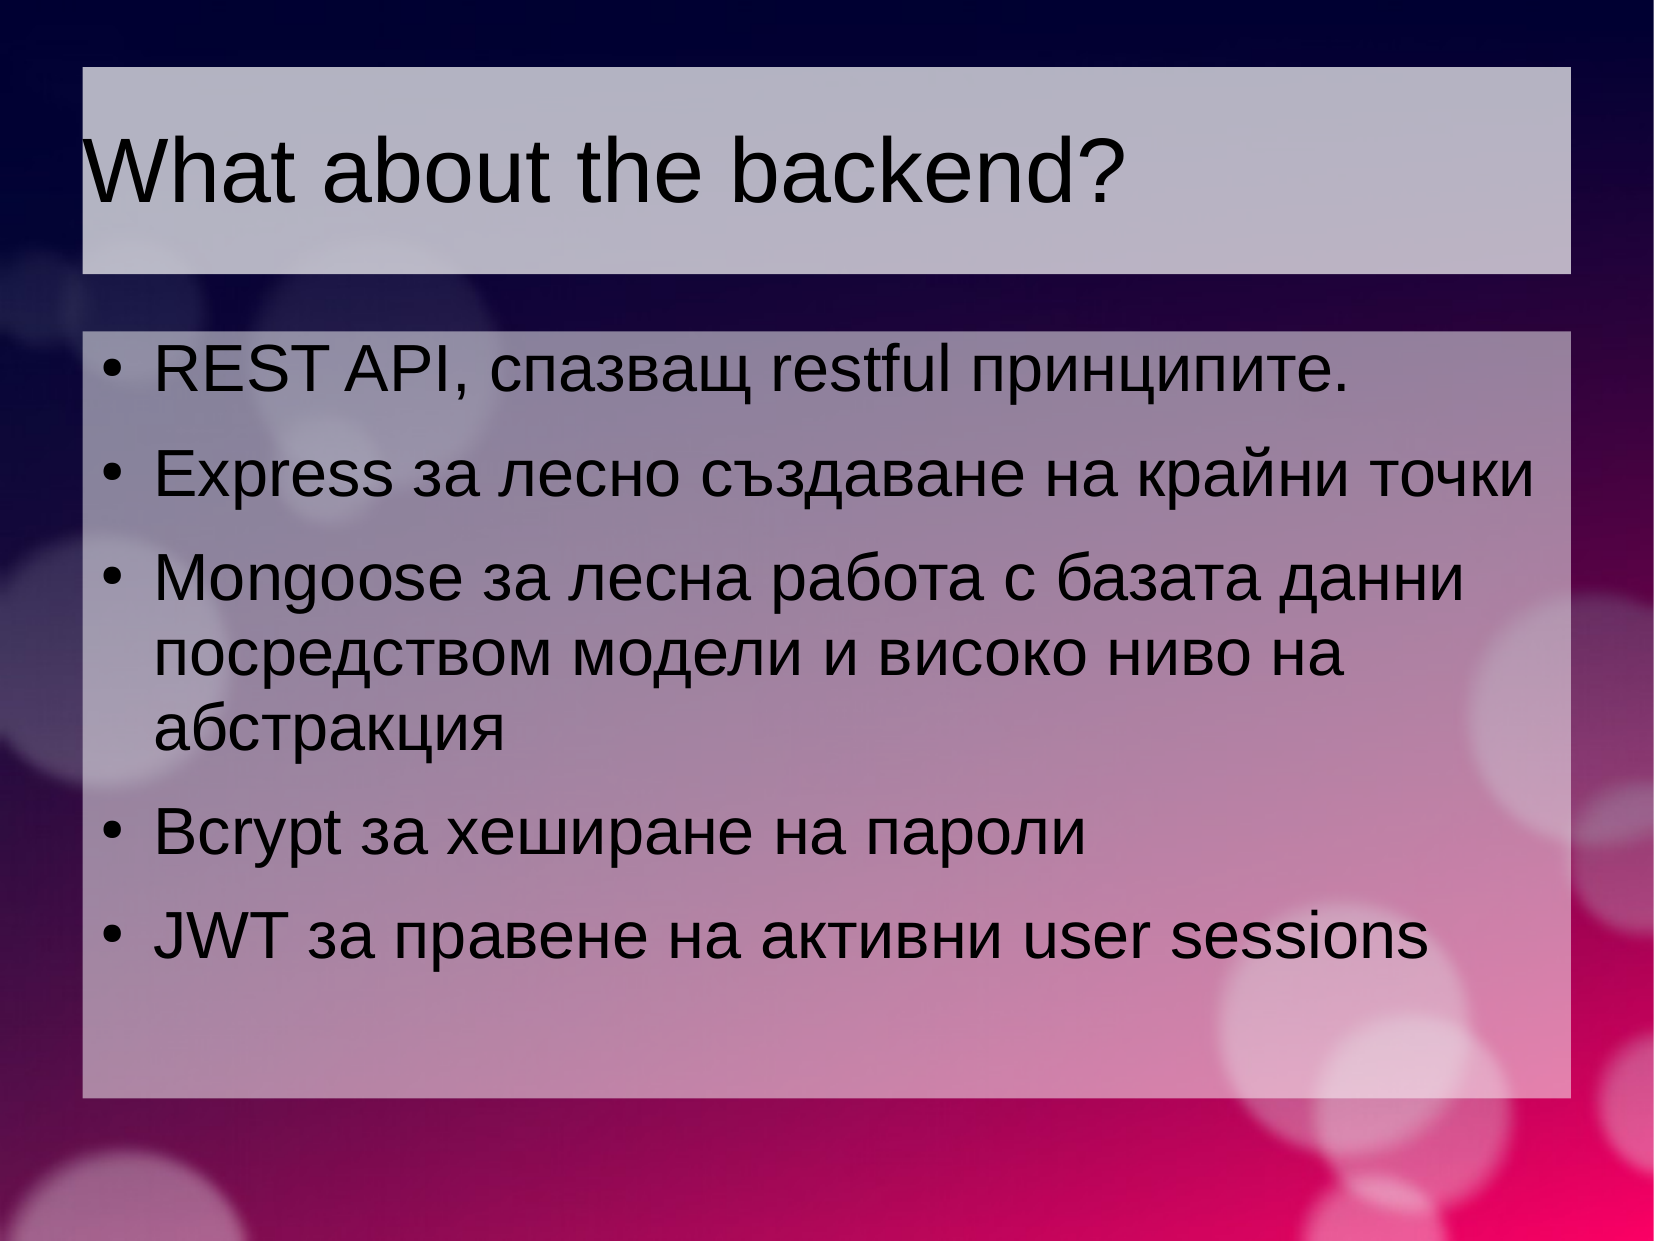

# What about the backend?
REST API, спазващ restful принципите.
Express за лесно създаване на крайни точки
Mongoose за лесна работа с базата данни посредством модели и високо ниво на абстракция
Bcrypt за хеширане на пароли
JWT за правене на активни user sessions